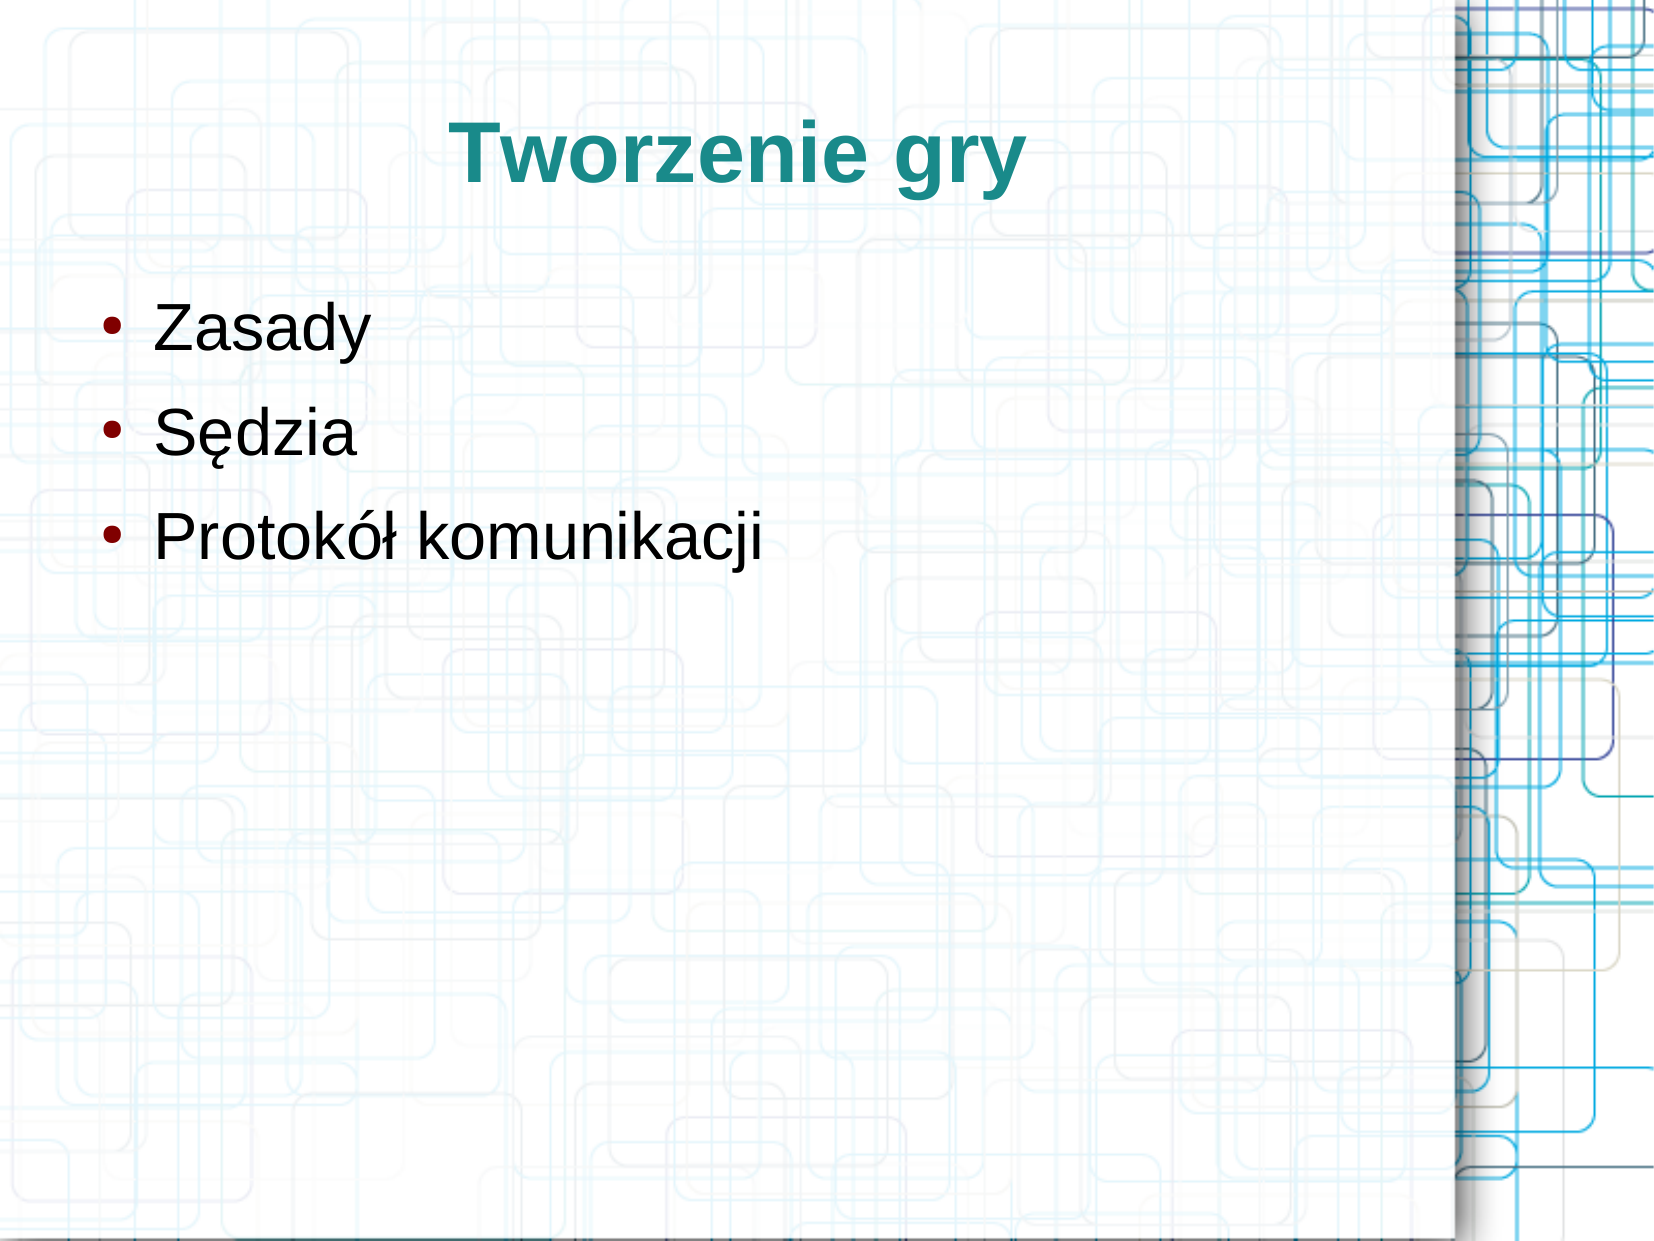

# Tworzenie gry
Zasady
Sędzia
Protokół komunikacji